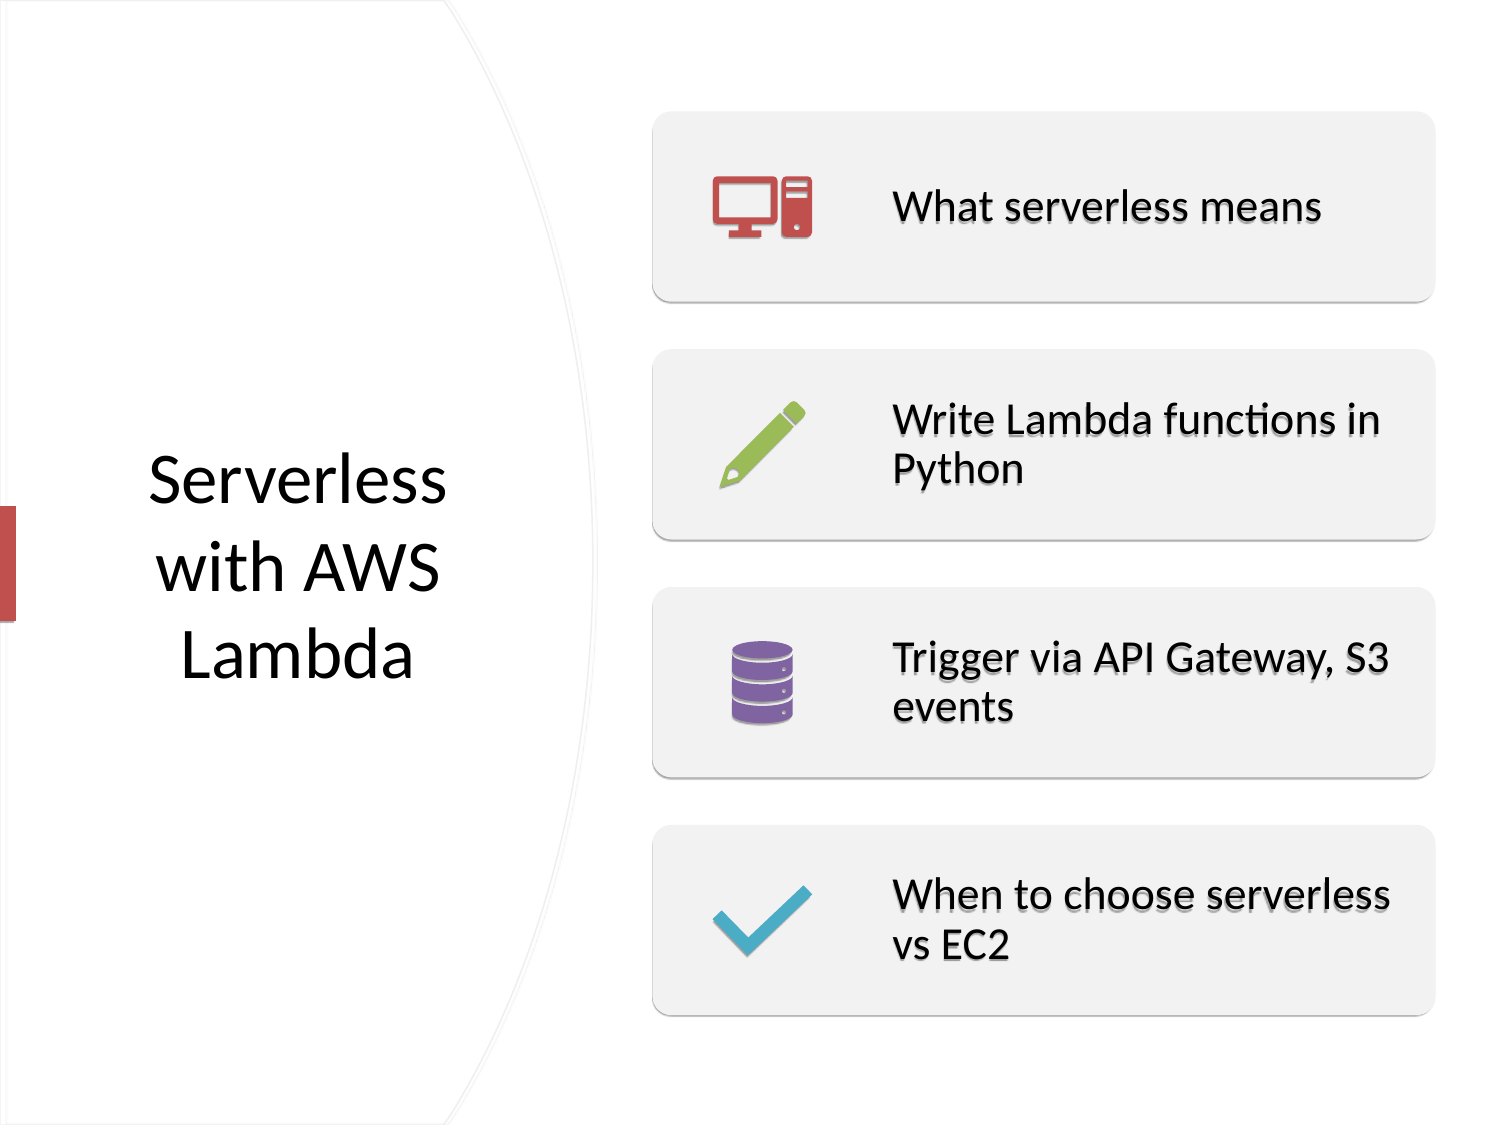

What serverless means
Write Lambda functions in Python
Trigger via API Gateway, S3 events
When to choose serverless vs EC2
# Serverless with AWS Lambda